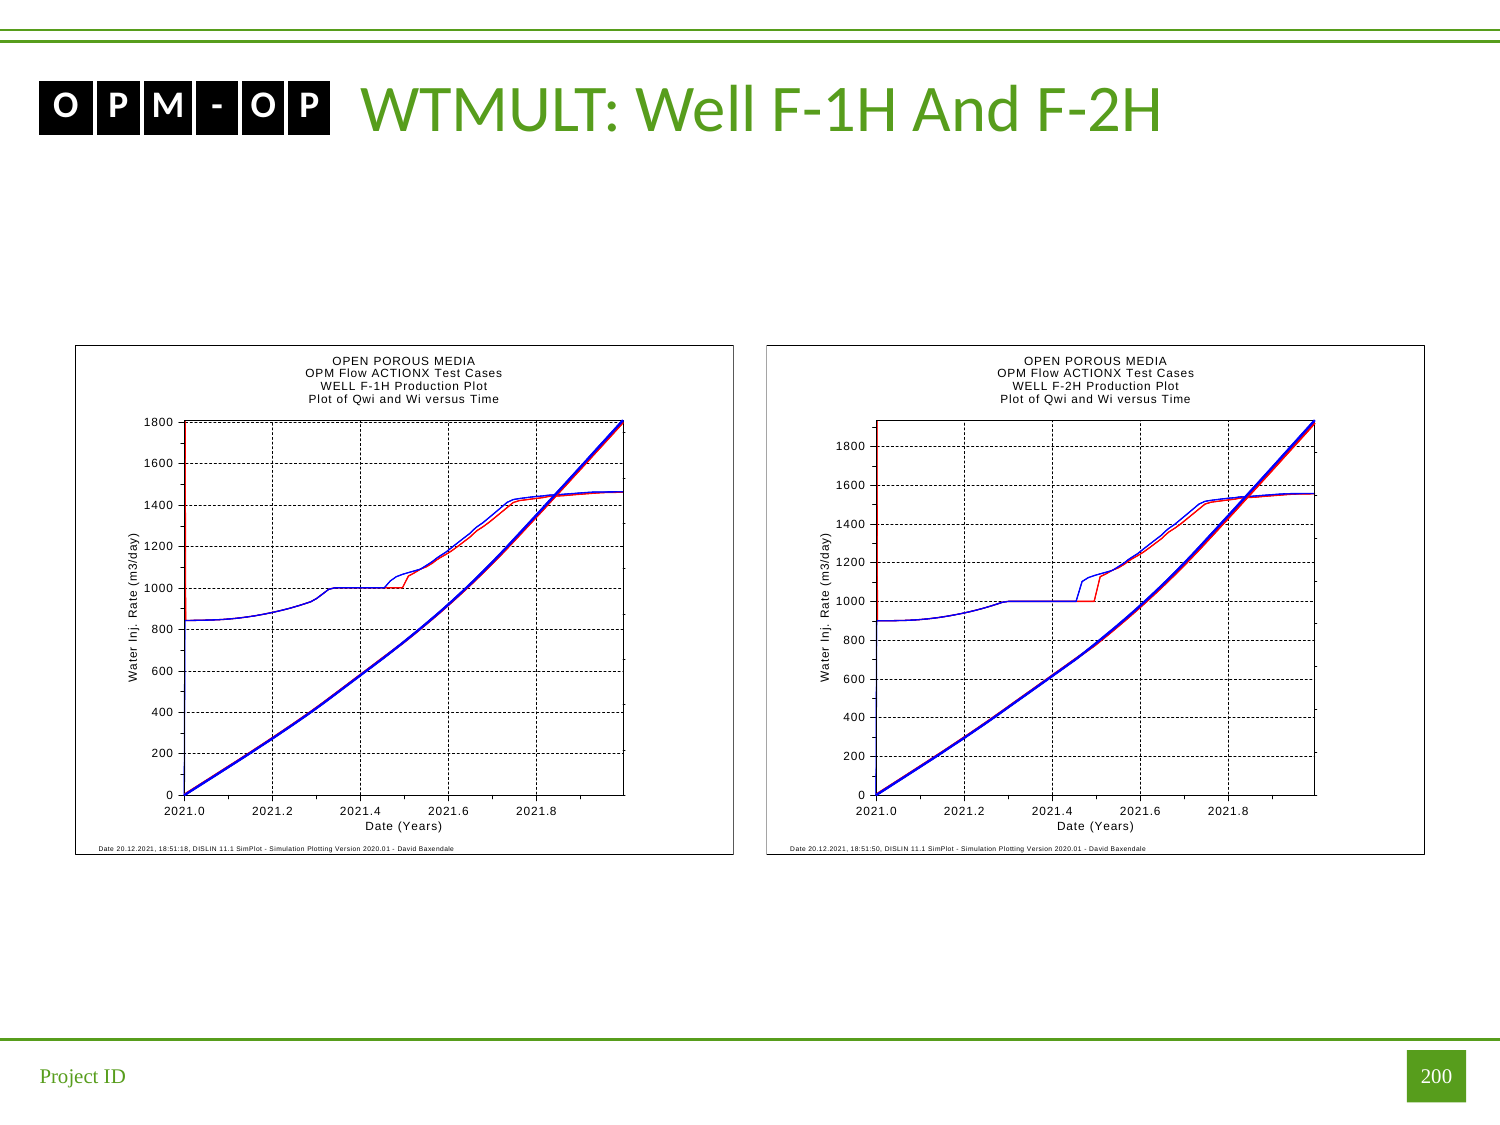

# WTMULT: well F-1H and F-2H
Project ID
200